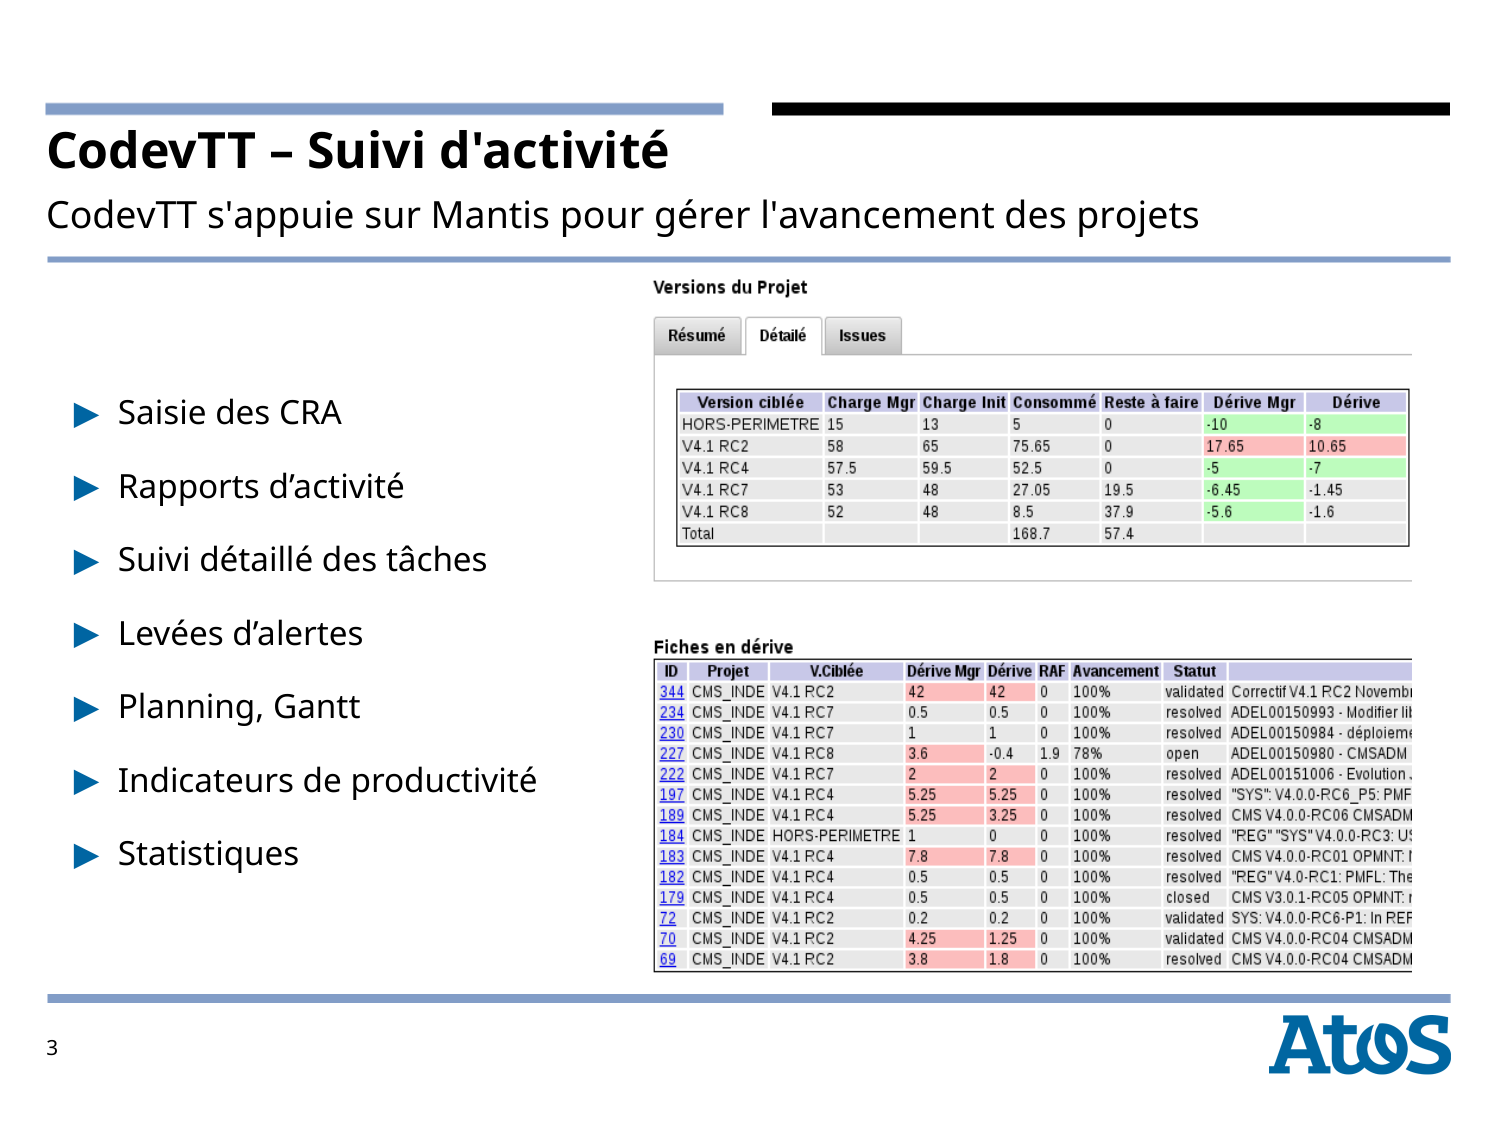

# CodevTT – Suivi d'activité
CodevTT s'appuie sur Mantis pour gérer l'avancement des projets
Saisie des CRA
Rapports d’activité
Suivi détaillé des tâches
Levées d’alertes
Planning, Gantt
Indicateurs de productivité
Statistiques
3